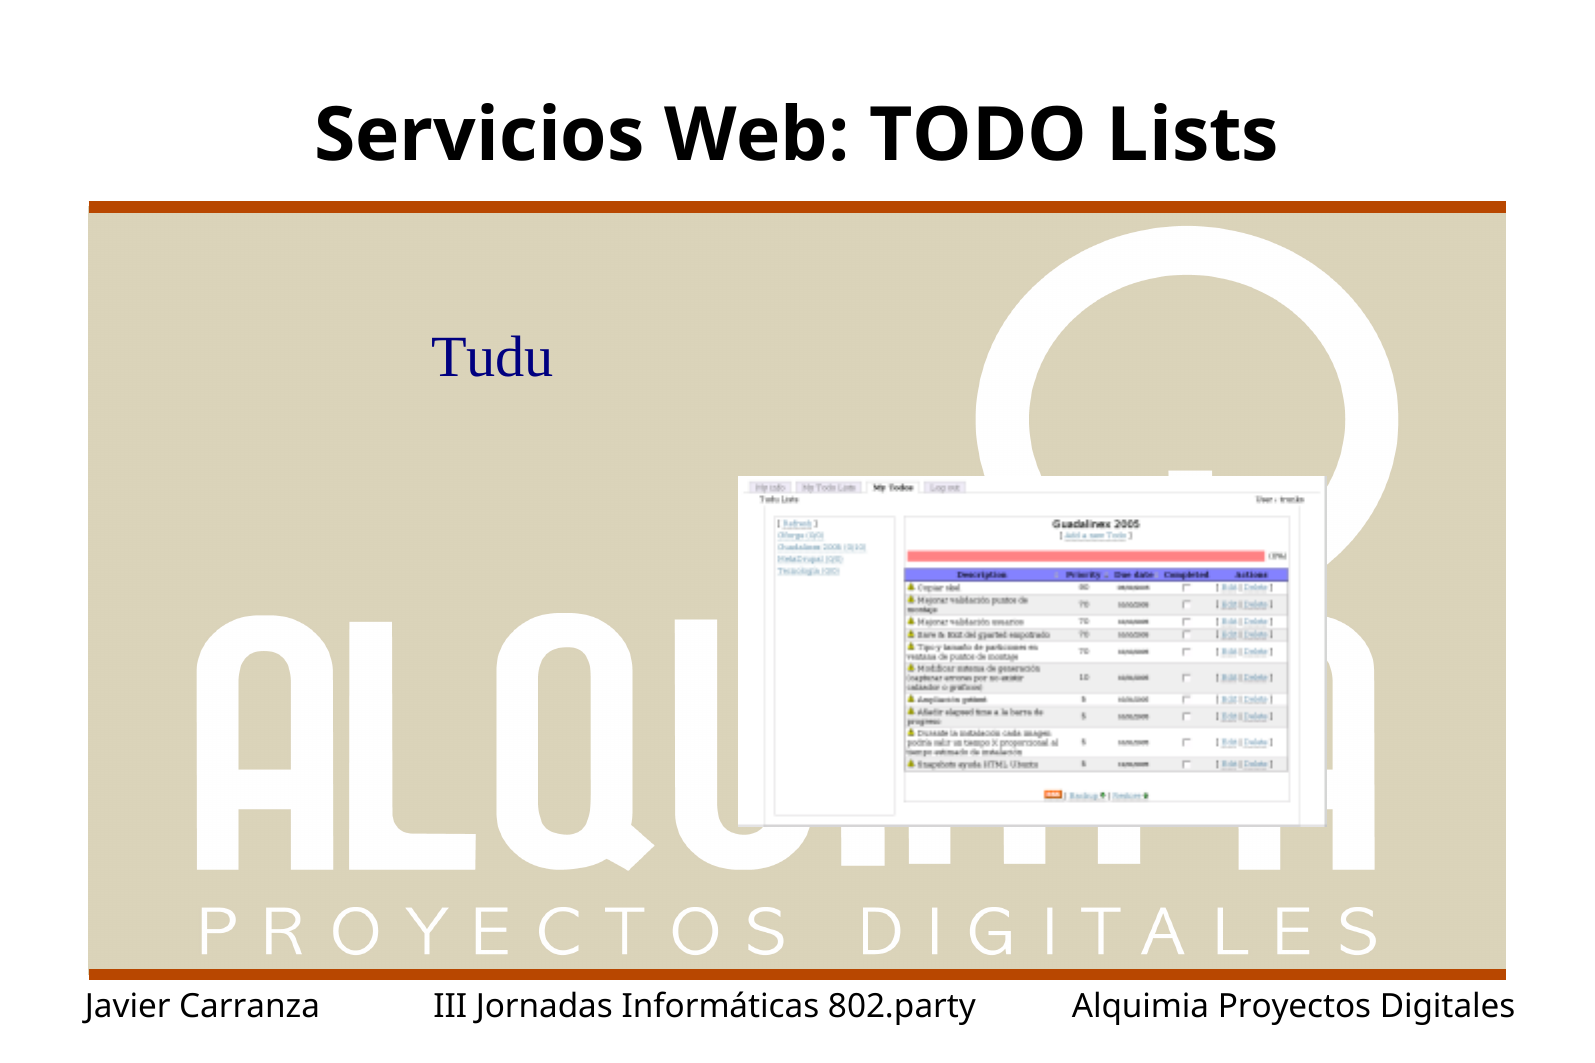

# Servicios Web: TODO Lists
Tudu
 Javier Carranza III Jornadas Informáticas 802.party Alquimia Proyectos Digitales